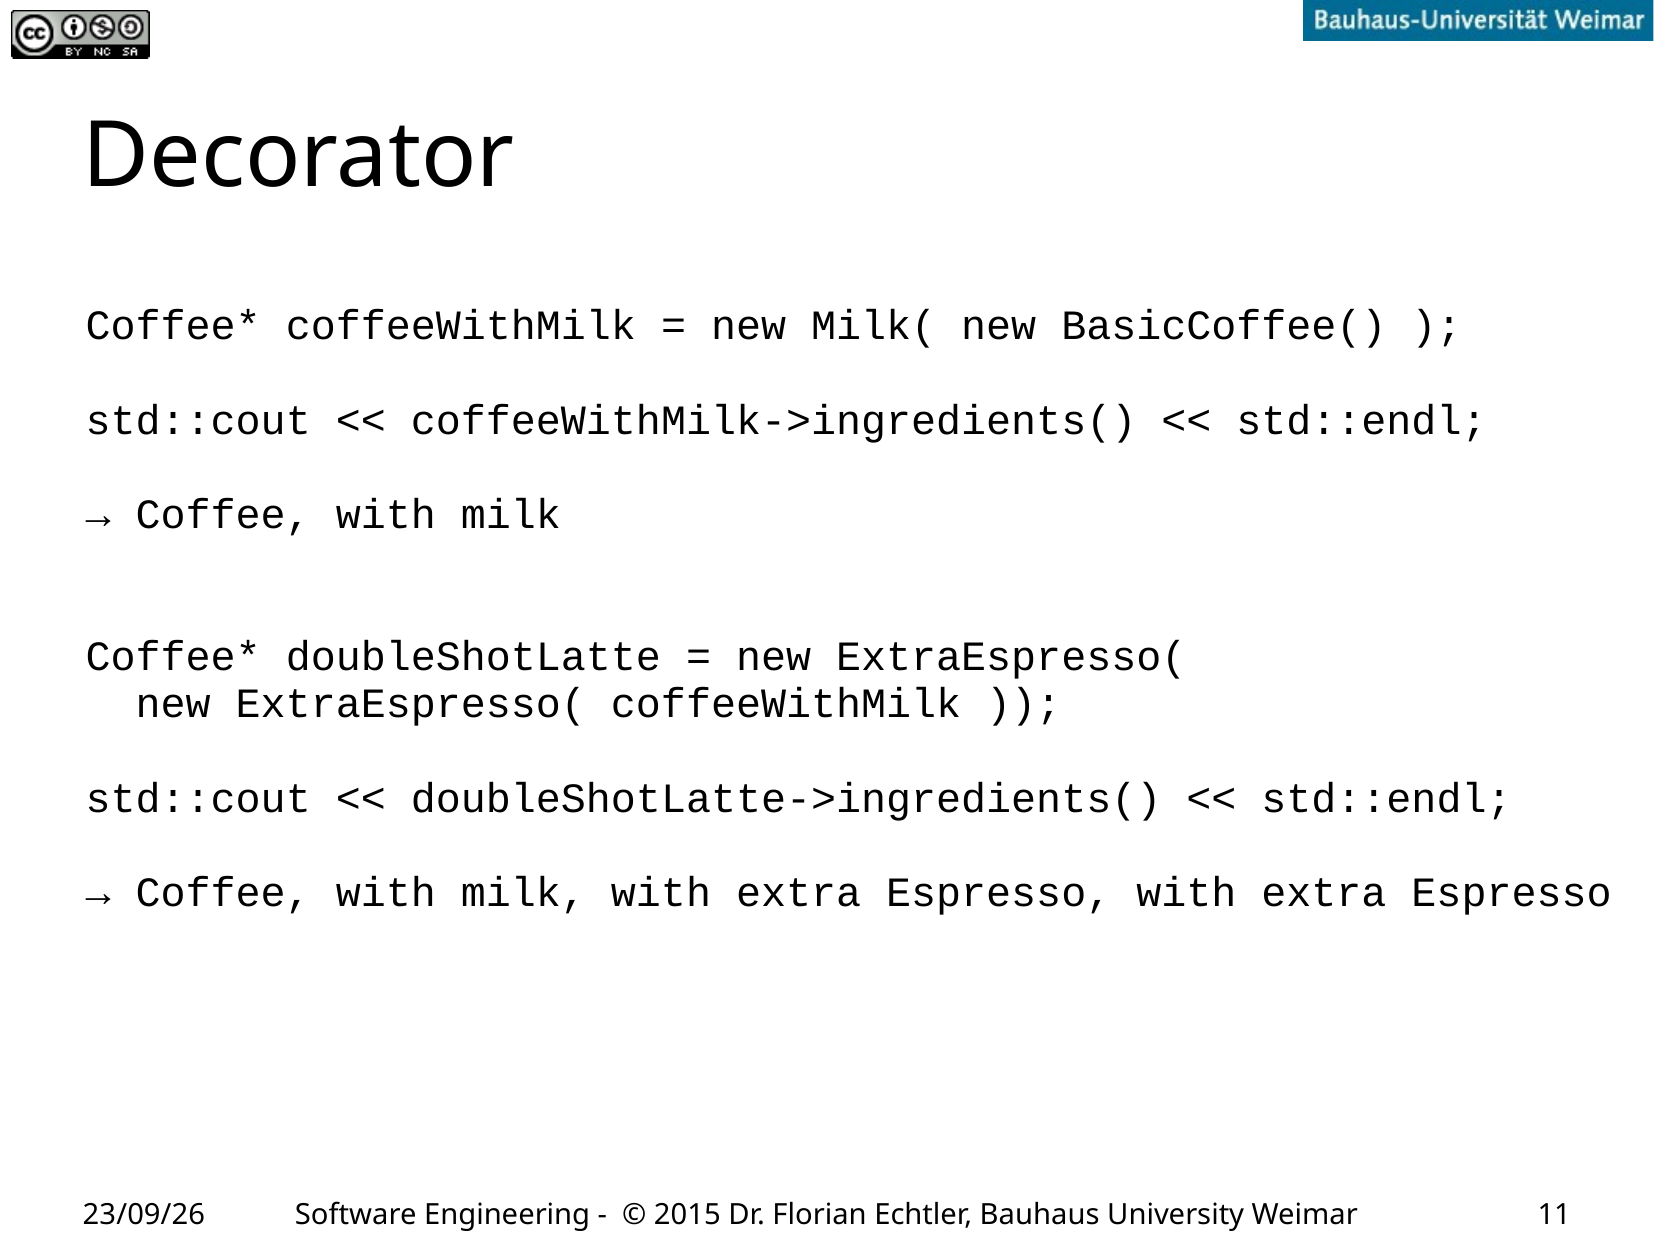

# Decorator
Coffee* coffeeWithMilk = new Milk( new BasicCoffee() );
std::cout << coffeeWithMilk->ingredients() << std::endl;
→ Coffee, with milk
Coffee* doubleShotLatte = new ExtraEspresso(
 new ExtraEspresso( coffeeWithMilk ));
std::cout << doubleShotLatte->ingredients() << std::endl;
→ Coffee, with milk, with extra Espresso, with extra Espresso
Software Engineering - © 2015 Dr. Florian Echtler, Bauhaus University Weimar
11